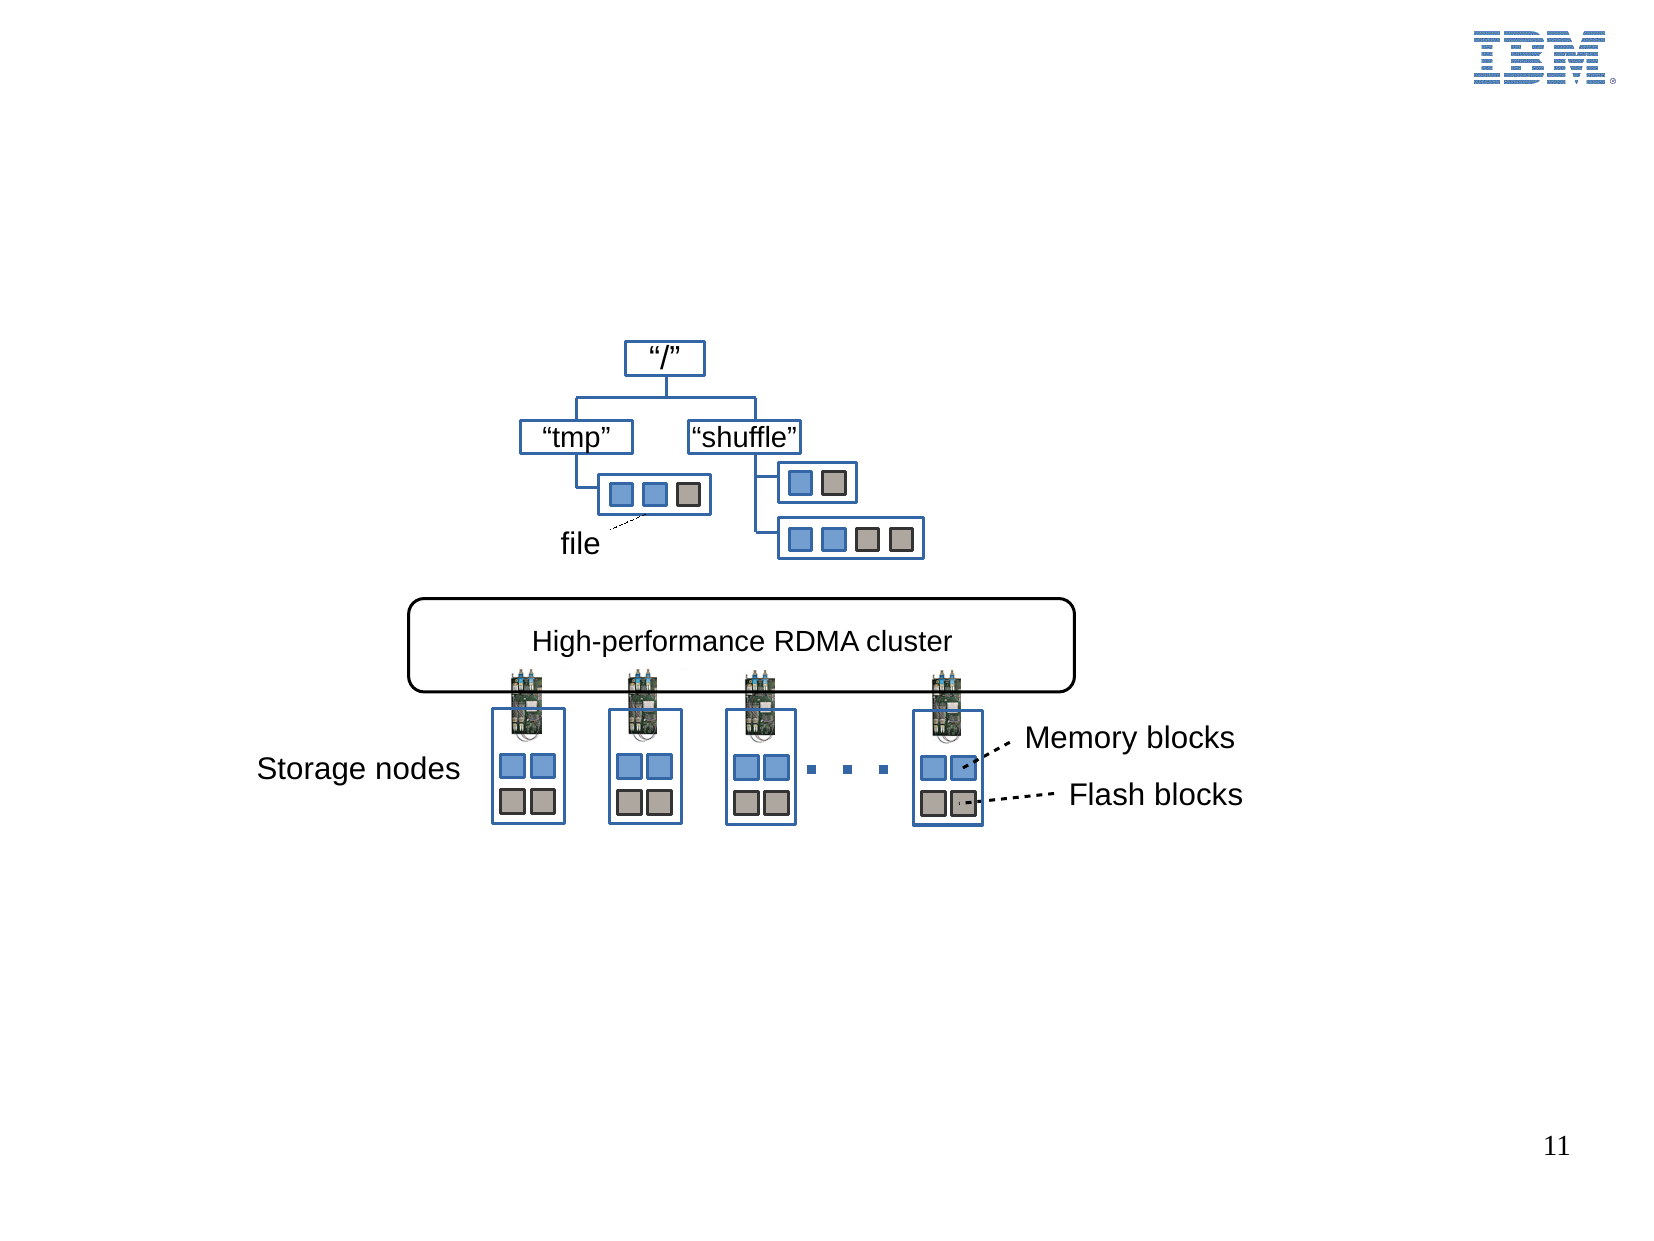

“/”
“tmp”
“shuffle”
file
High-performance RDMA cluster
Memory blocks
Storage nodes
Flash blocks
11